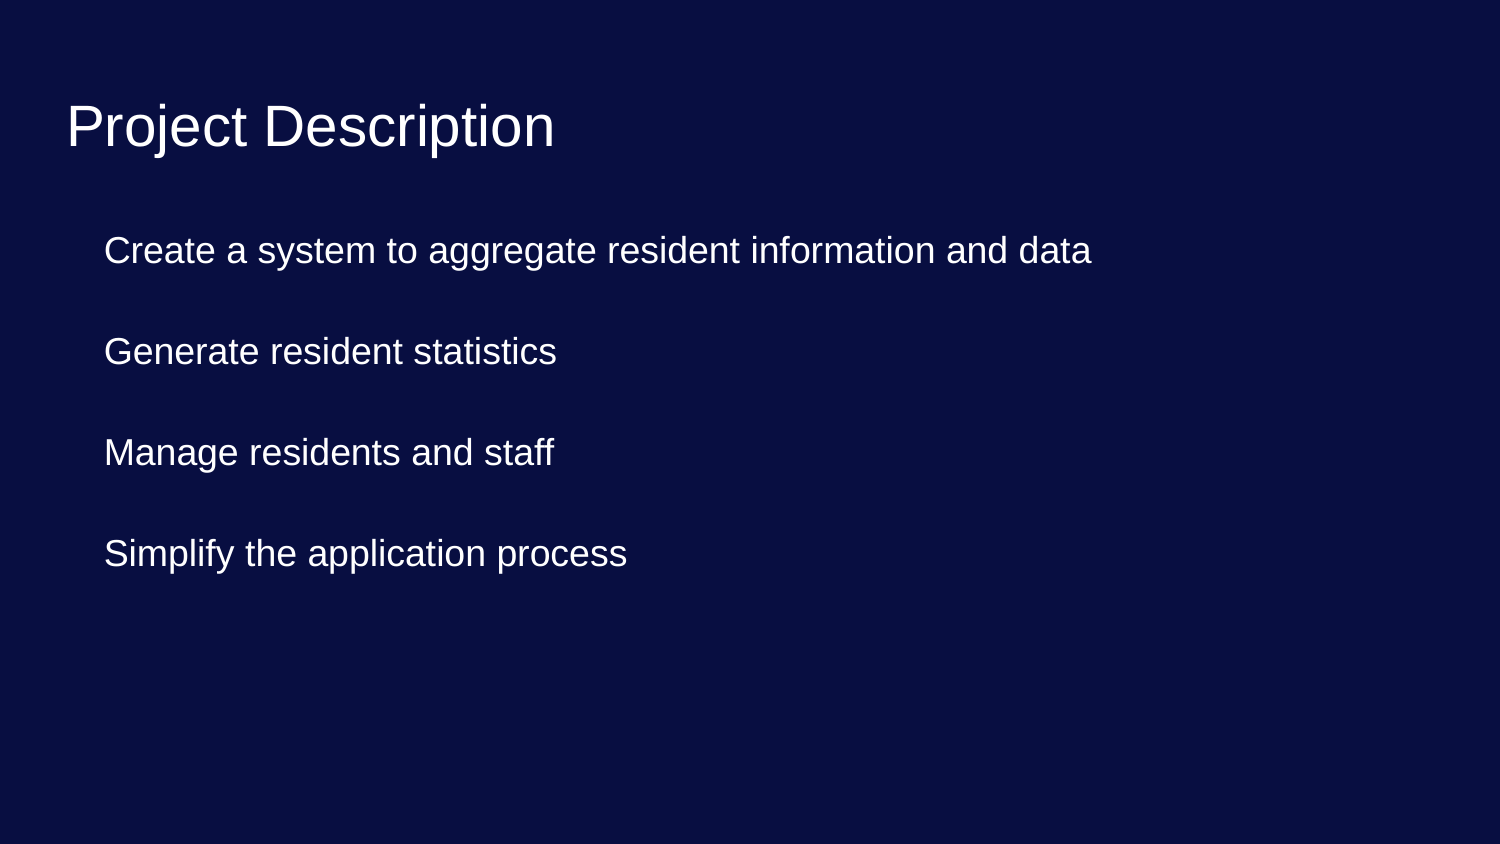

# Project Description
Create a system to aggregate resident information and data
Generate resident statistics
Manage residents and staff
Simplify the application process